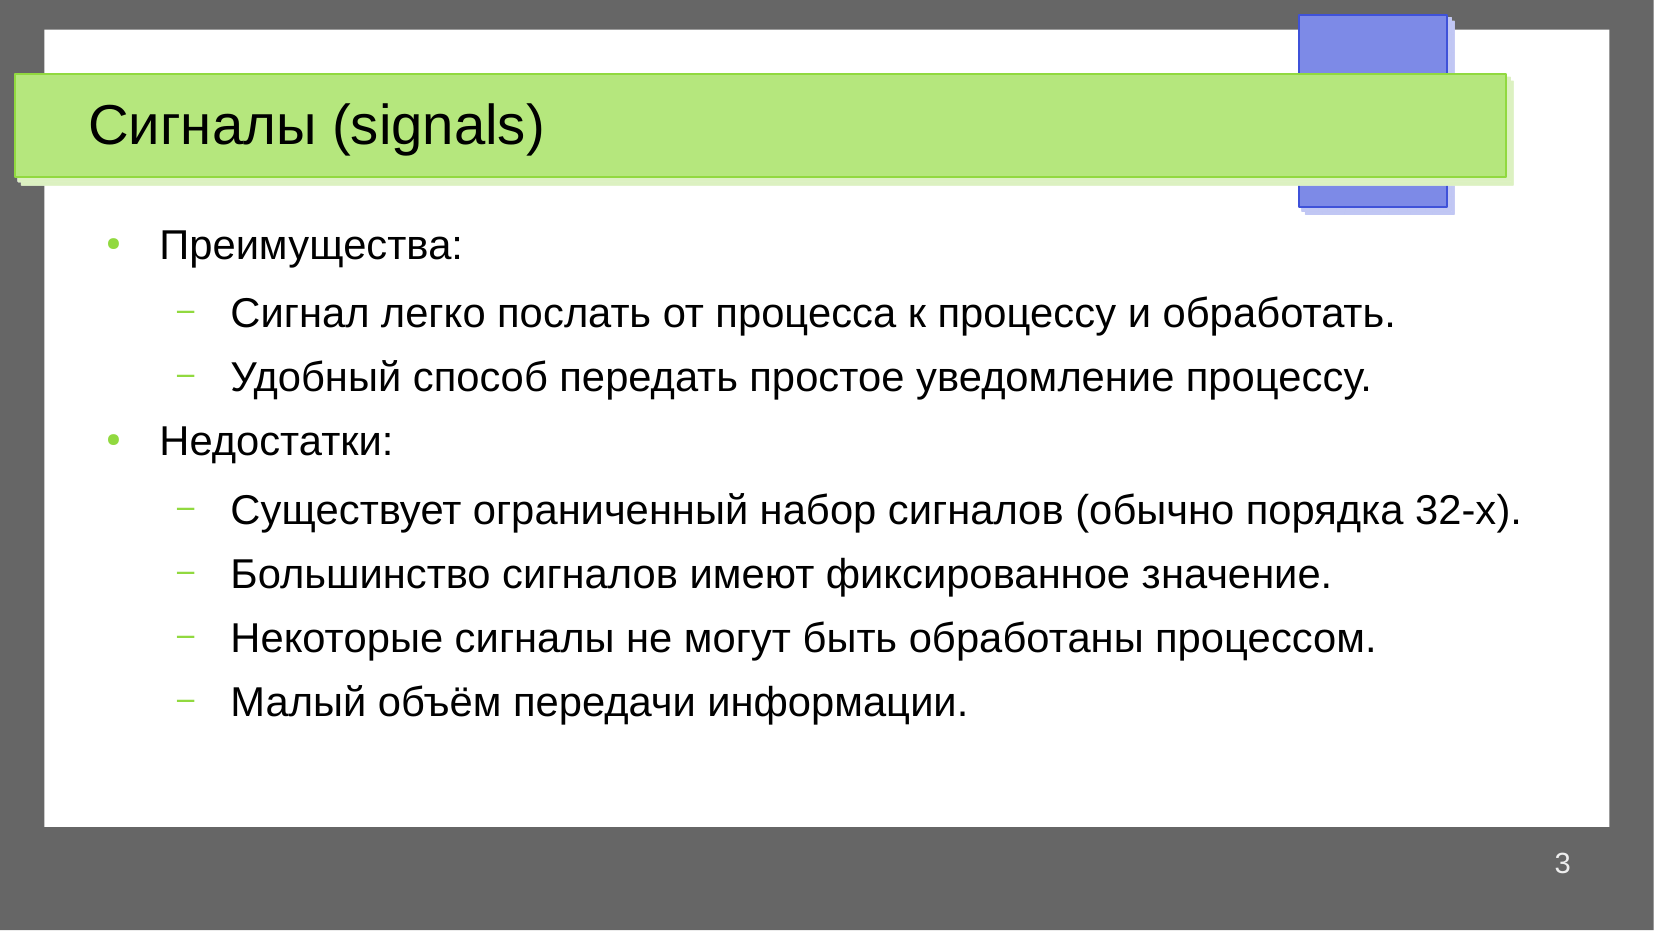

# Сигналы (signals)
Преимущества:
Сигнал легко послать от процесса к процессу и обработать.
Удобный способ передать простое уведомление процессу.
Недостатки:
Существует ограниченный набор сигналов (обычно порядка 32-х).
Большинство сигналов имеют фиксированное значение.
Некоторые сигналы не могут быть обработаны процессом.
Малый объём передачи информации.
3